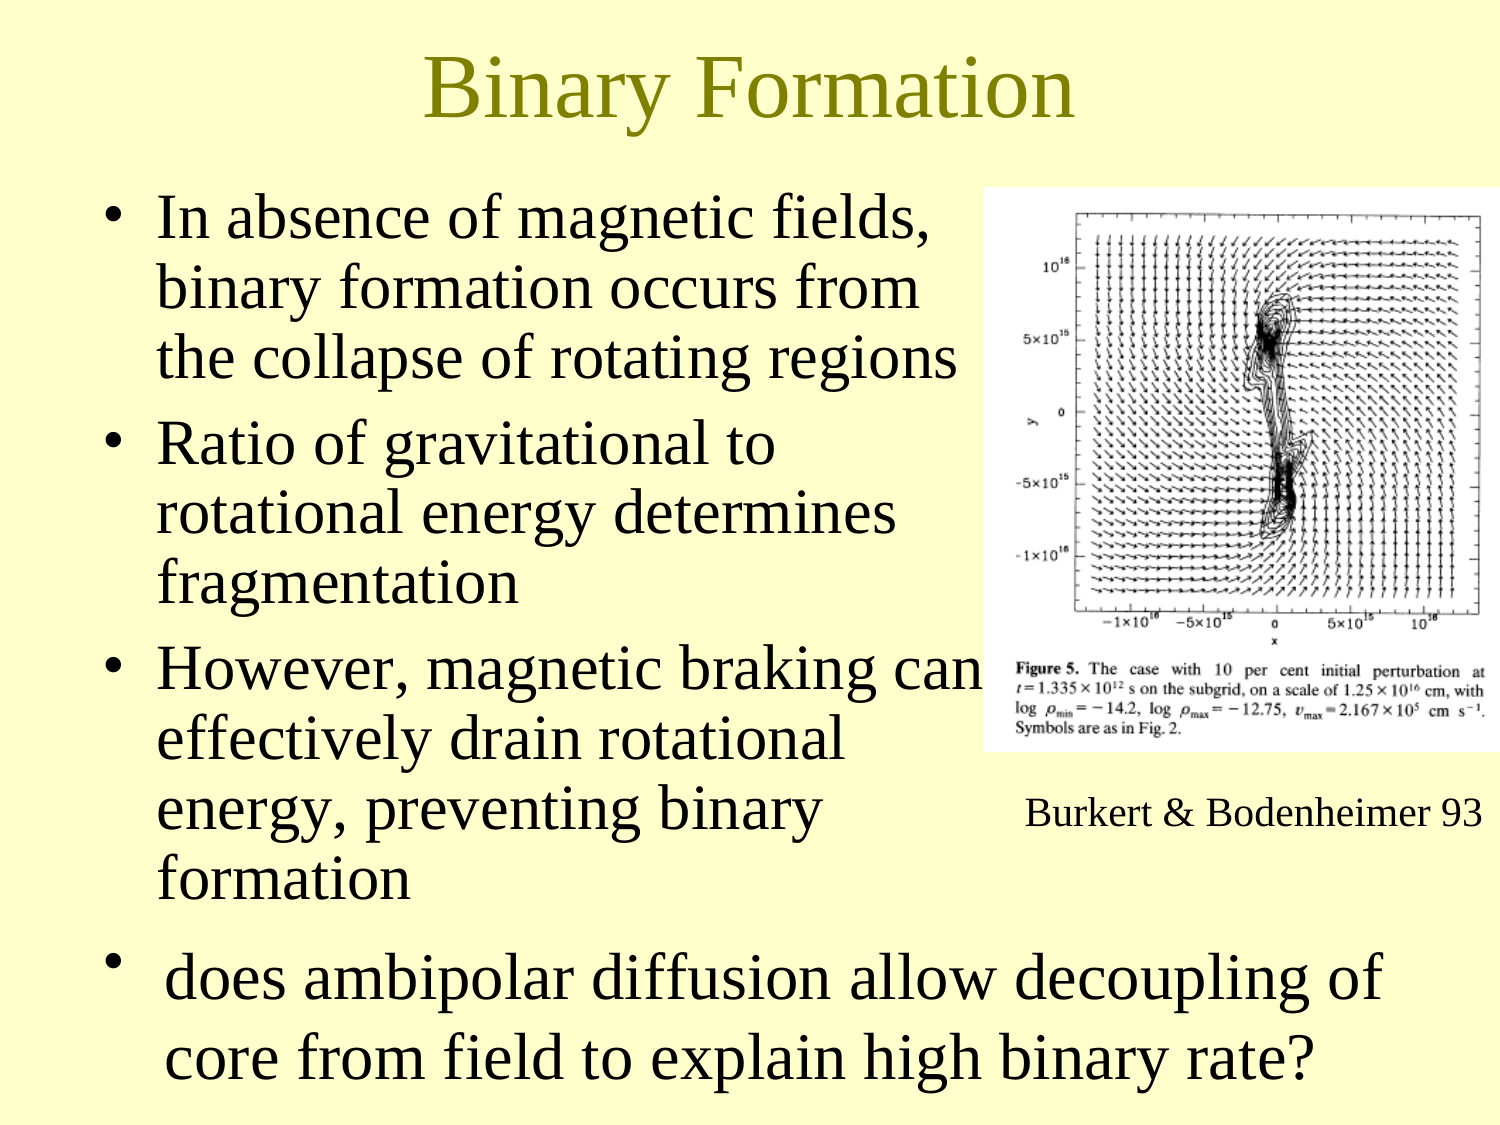

# Binary Formation
In absence of magnetic fields, binary formation occurs from the collapse of rotating regions
Ratio of gravitational to rotational energy determines fragmentation
However, magnetic braking can effectively drain rotational energy, preventing binary formation
Burkert & Bodenheimer 93
does ambipolar diffusion allow decoupling of core from field to explain high binary rate?